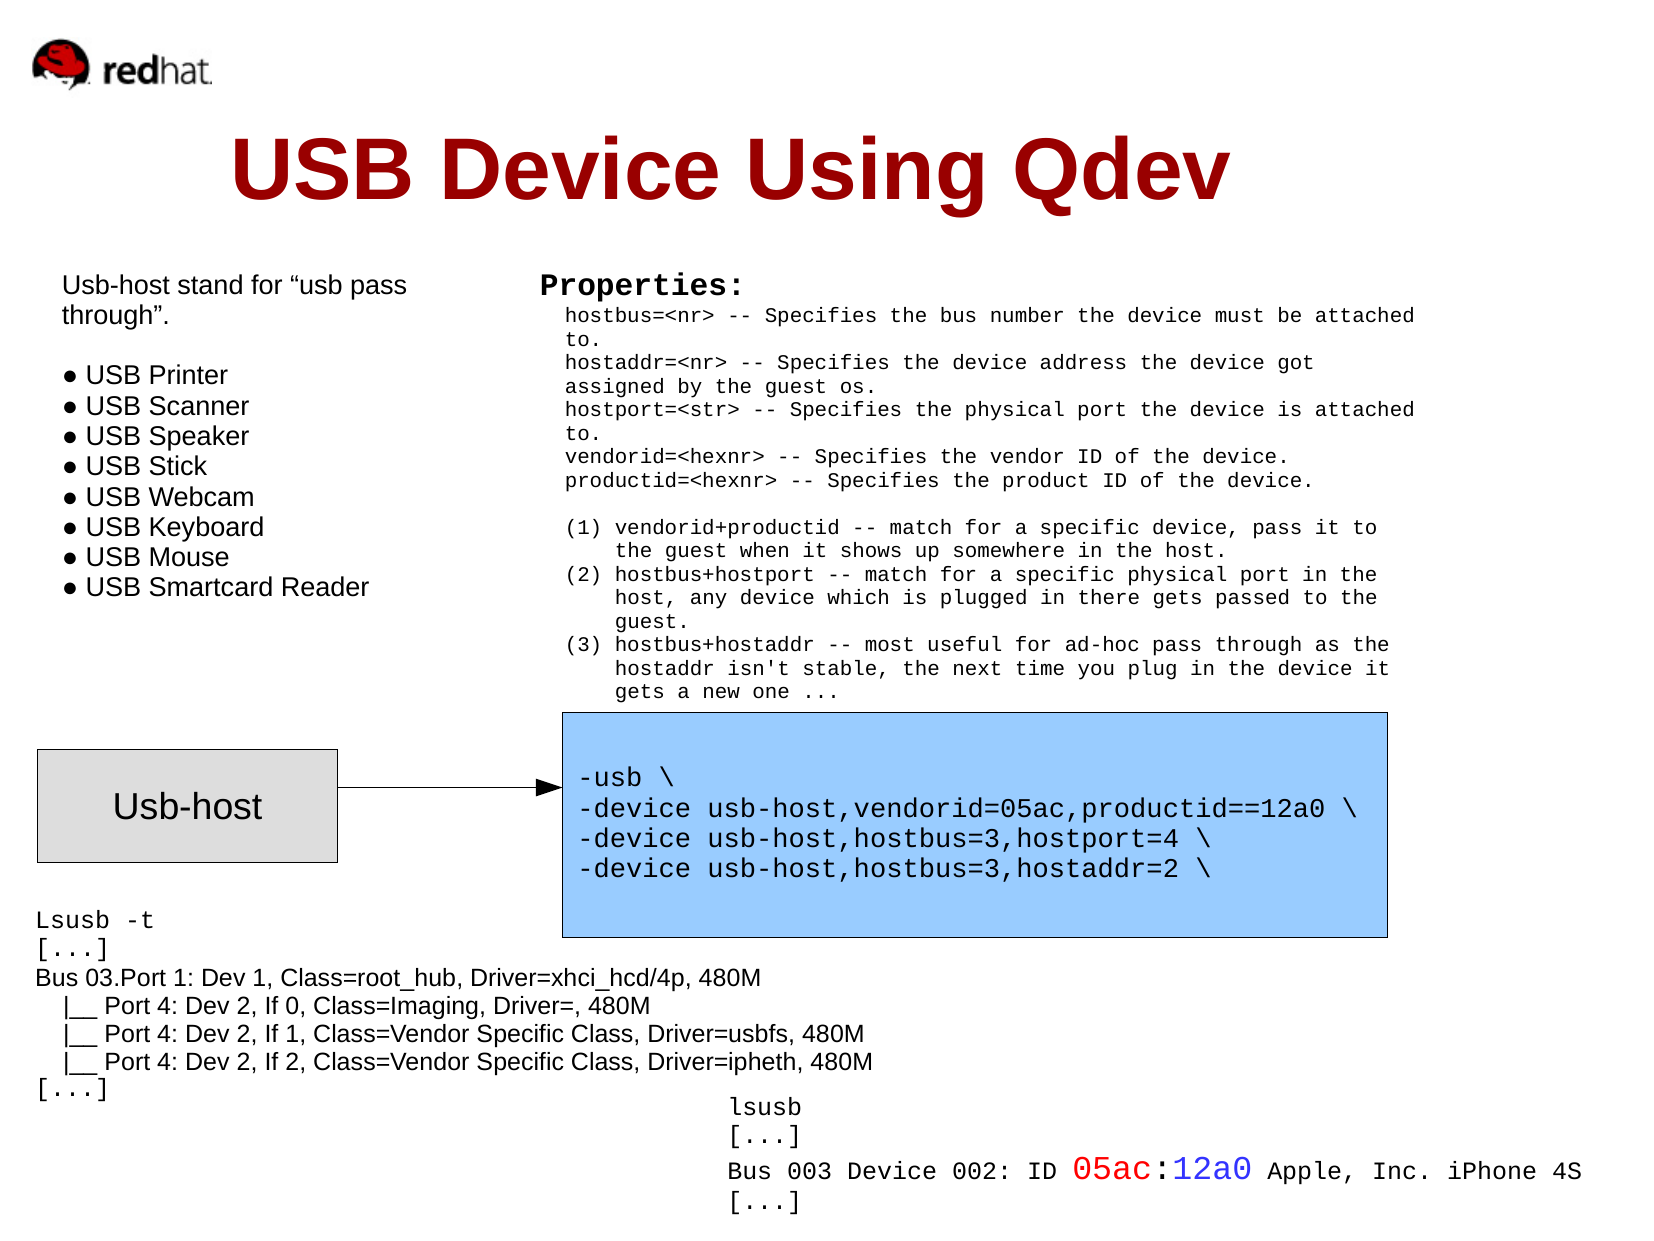

USB Device Using Qdev
Usb-host stand for “usb pass through”.
● USB Printer
● USB Scanner
● USB Speaker
● USB Stick
● USB Webcam
● USB Keyboard
● USB Mouse
● USB Smartcard Reader
Properties:
 hostbus=<nr> -- Specifies the bus number the device must be attached
 to.
 hostaddr=<nr> -- Specifies the device address the device got
 assigned by the guest os.
 hostport=<str> -- Specifies the physical port the device is attached
 to.
 vendorid=<hexnr> -- Specifies the vendor ID of the device.
 productid=<hexnr> -- Specifies the product ID of the device.
 (1) vendorid+productid -- match for a specific device, pass it to
 the guest when it shows up somewhere in the host.
 (2) hostbus+hostport -- match for a specific physical port in the
 host, any device which is plugged in there gets passed to the
 guest.
 (3) hostbus+hostaddr -- most useful for ad-hoc pass through as the
 hostaddr isn't stable, the next time you plug in the device it
 gets a new one ...
-usb \
-device usb-host,vendorid=05ac,productid==12a0 \
-device usb-host,hostbus=3,hostport=4 \
-device usb-host,hostbus=3,hostaddr=2 \
Usb-host
Lsusb -t
[...]
Bus 03.Port 1: Dev 1, Class=root_hub, Driver=xhci_hcd/4p, 480M
 |__ Port 4: Dev 2, If 0, Class=Imaging, Driver=, 480M
 |__ Port 4: Dev 2, If 1, Class=Vendor Specific Class, Driver=usbfs, 480M
 |__ Port 4: Dev 2, If 2, Class=Vendor Specific Class, Driver=ipheth, 480M
[...]
lsusb
[...]
Bus 003 Device 002: ID 05ac:12a0 Apple, Inc. iPhone 4S
[...]